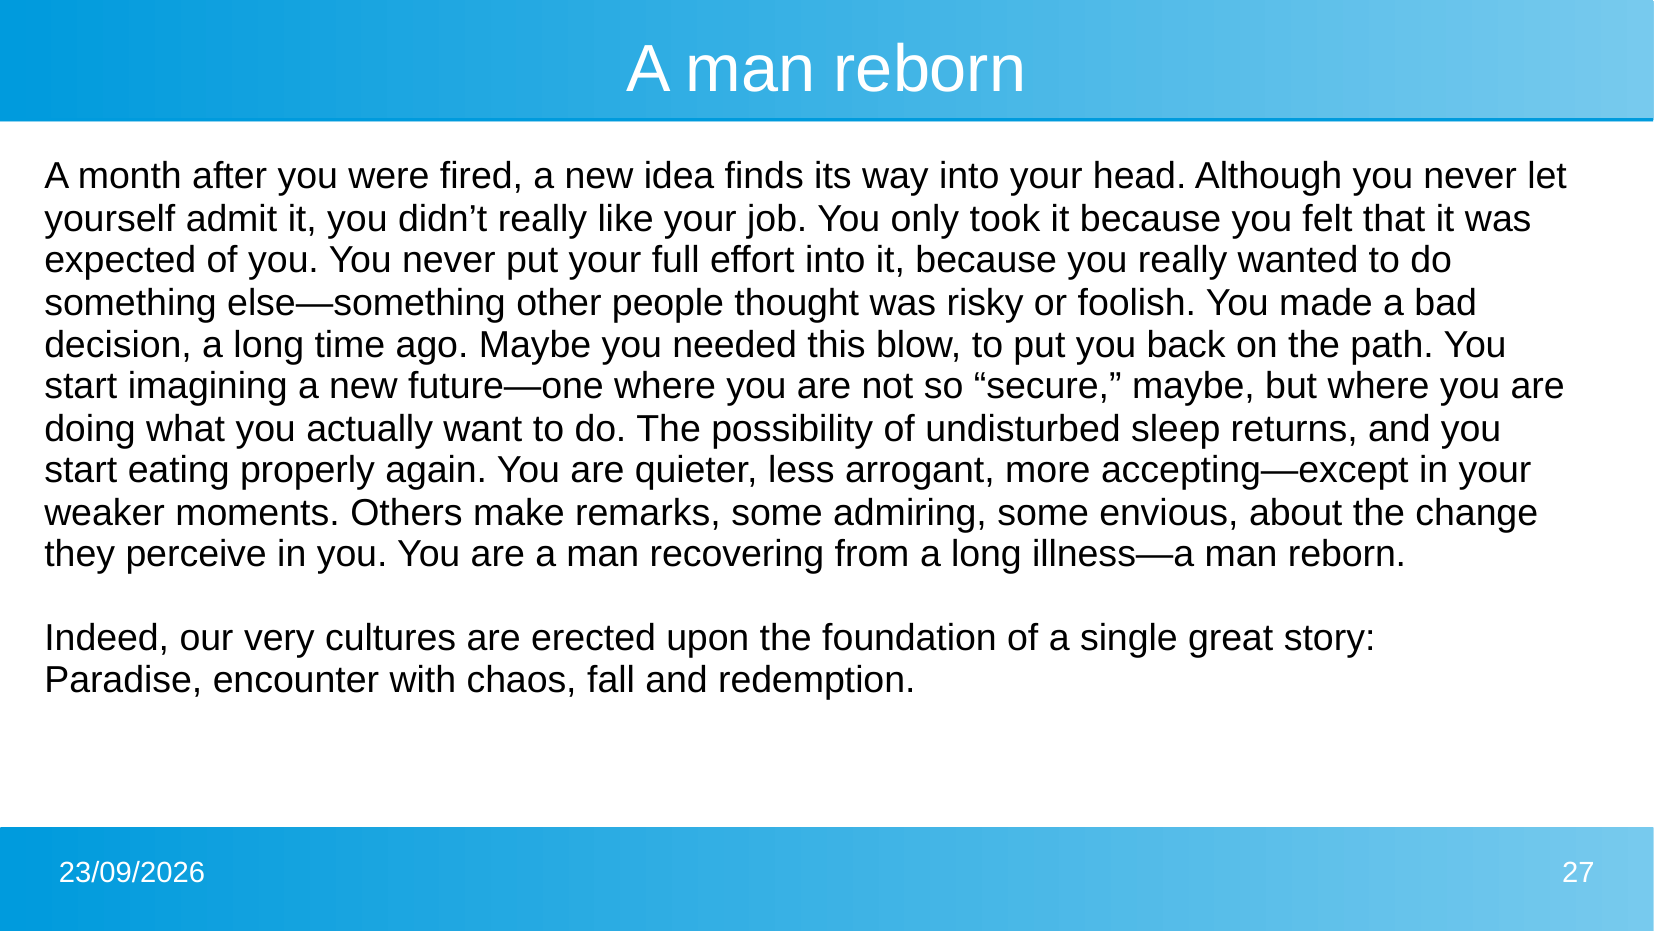

# A man reborn
A month after you were fired, a new idea finds its way into your head. Although you never let yourself admit it, you didn’t really like your job. You only took it because you felt that it was expected of you. You never put your full effort into it, because you really wanted to do something else—something other people thought was risky or foolish. You made a bad decision, a long time ago. Maybe you needed this blow, to put you back on the path. You start imagining a new future—one where you are not so “secure,” maybe, but where you are doing what you actually want to do. The possibility of undisturbed sleep returns, and you start eating properly again. You are quieter, less arrogant, more accepting—except in your weaker moments. Others make remarks, some admiring, some envious, about the change they perceive in you. You are a man recovering from a long illness—a man reborn.
Indeed, our very cultures are erected upon the foundation of a single great story:
Paradise, encounter with chaos, fall and redemption.
27